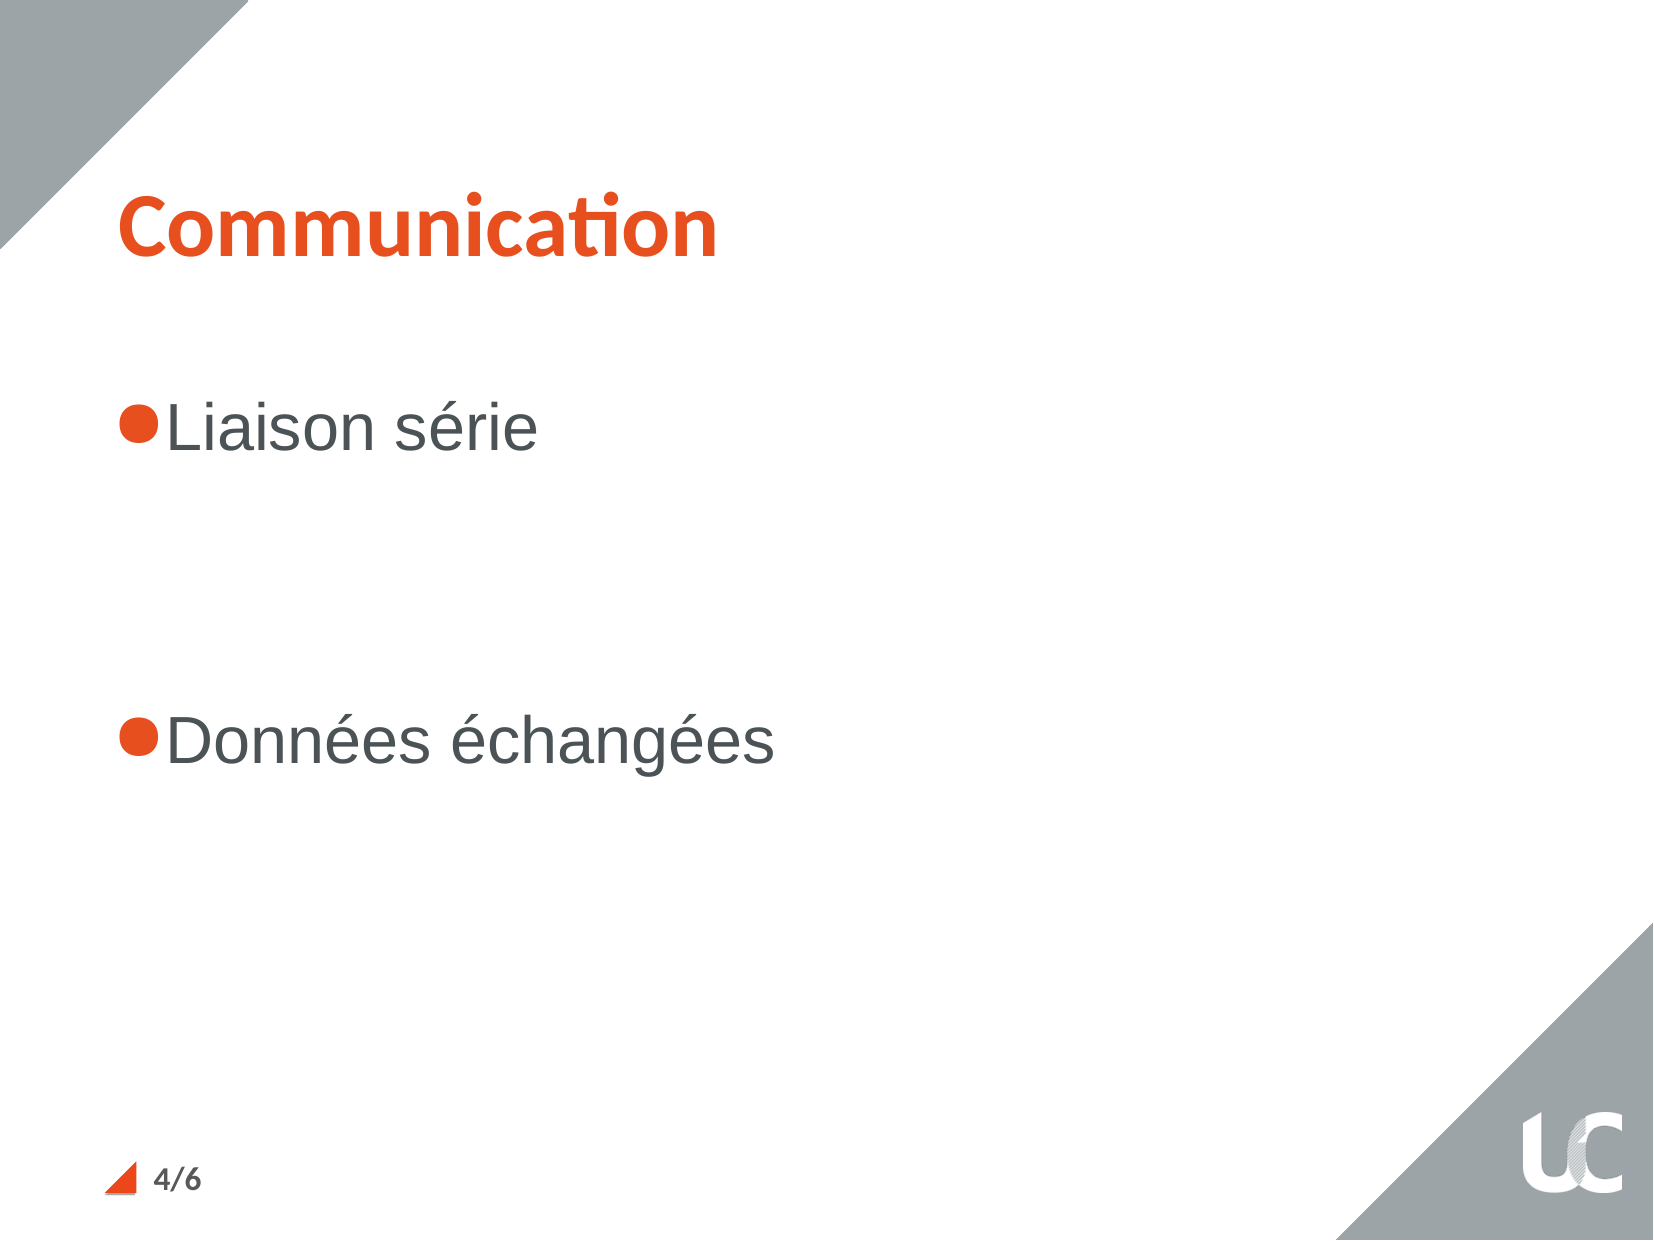

# Communication
Liaison série
Données échangées
4